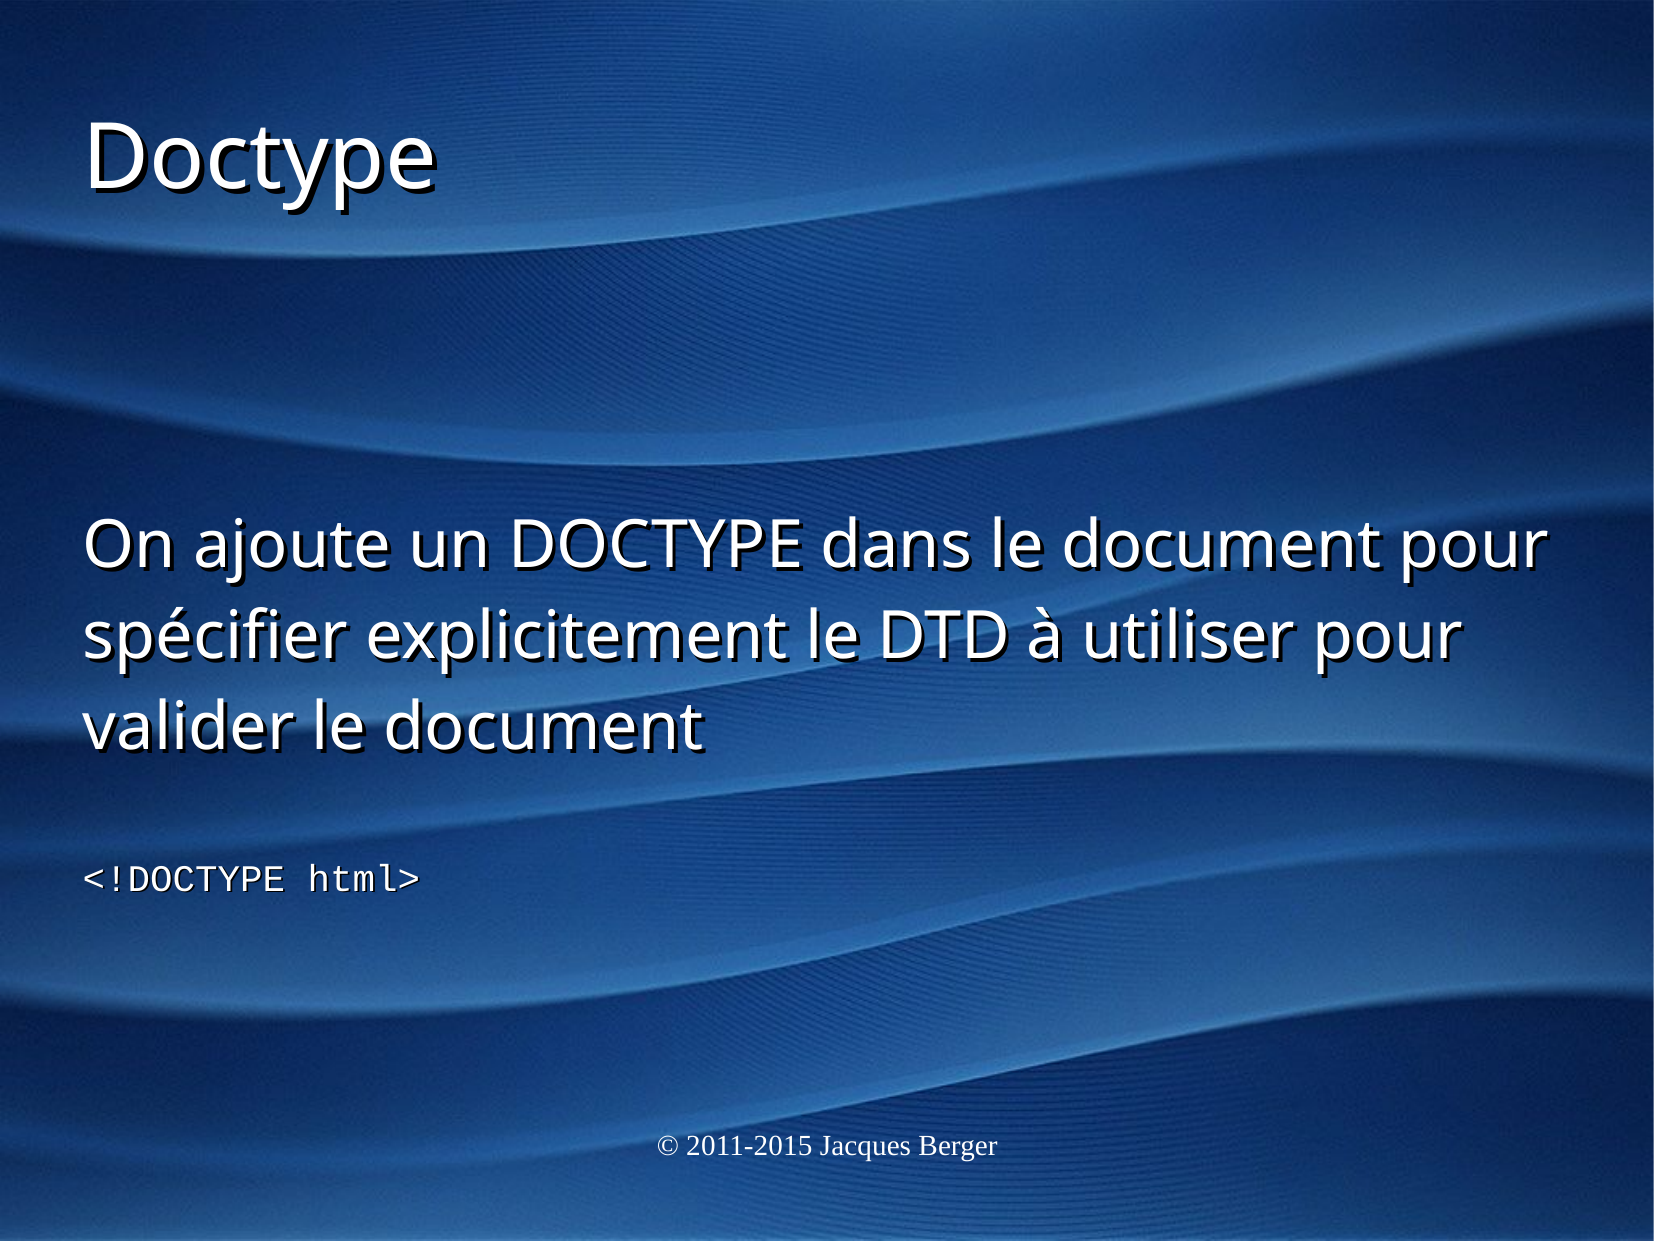

# Doctype
On ajoute un DOCTYPE dans le document pour spécifier explicitement le DTD à utiliser pour valider le document
<!DOCTYPE html>
© 2011-2015 Jacques Berger